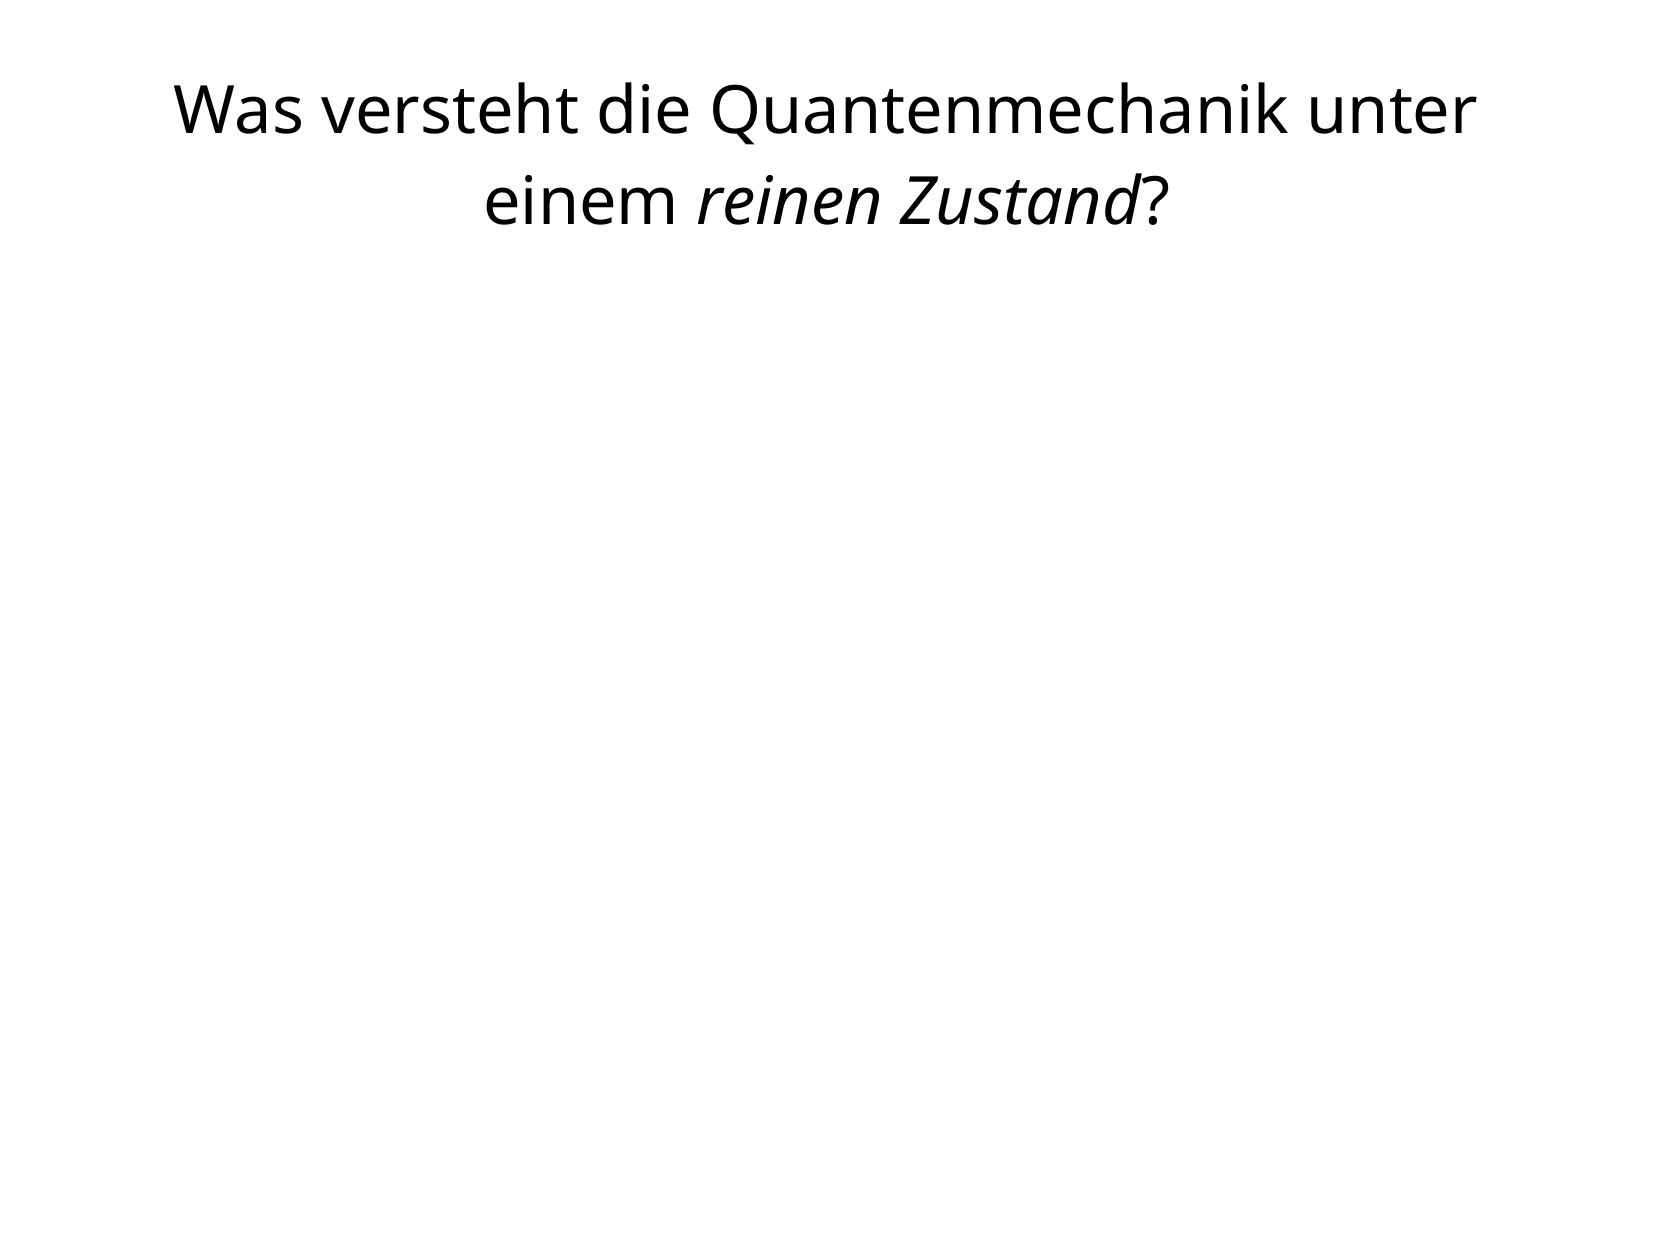

# Was versteht die Quantenmechanik unter einem reinen Zustand?